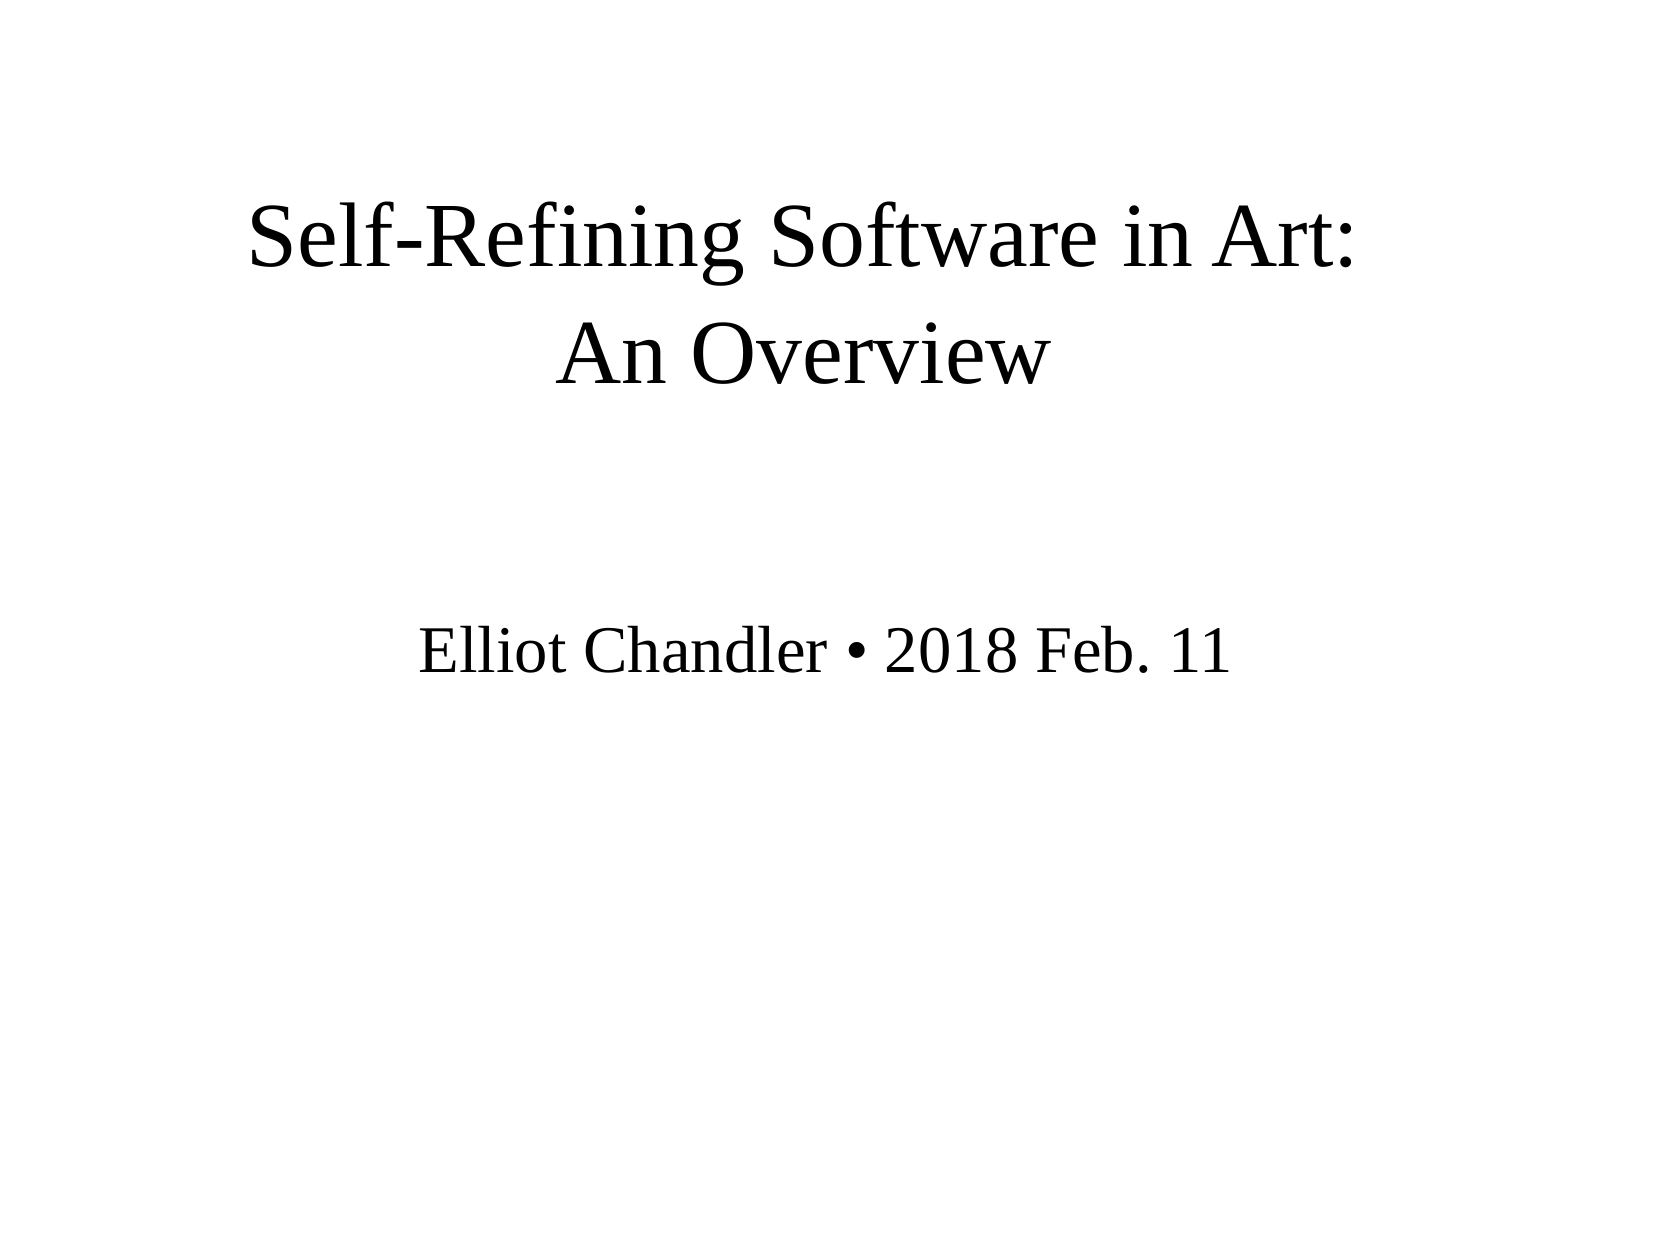

# Self-Refining Software in Art: An Overview
Elliot Chandler • 2018 Feb. 11